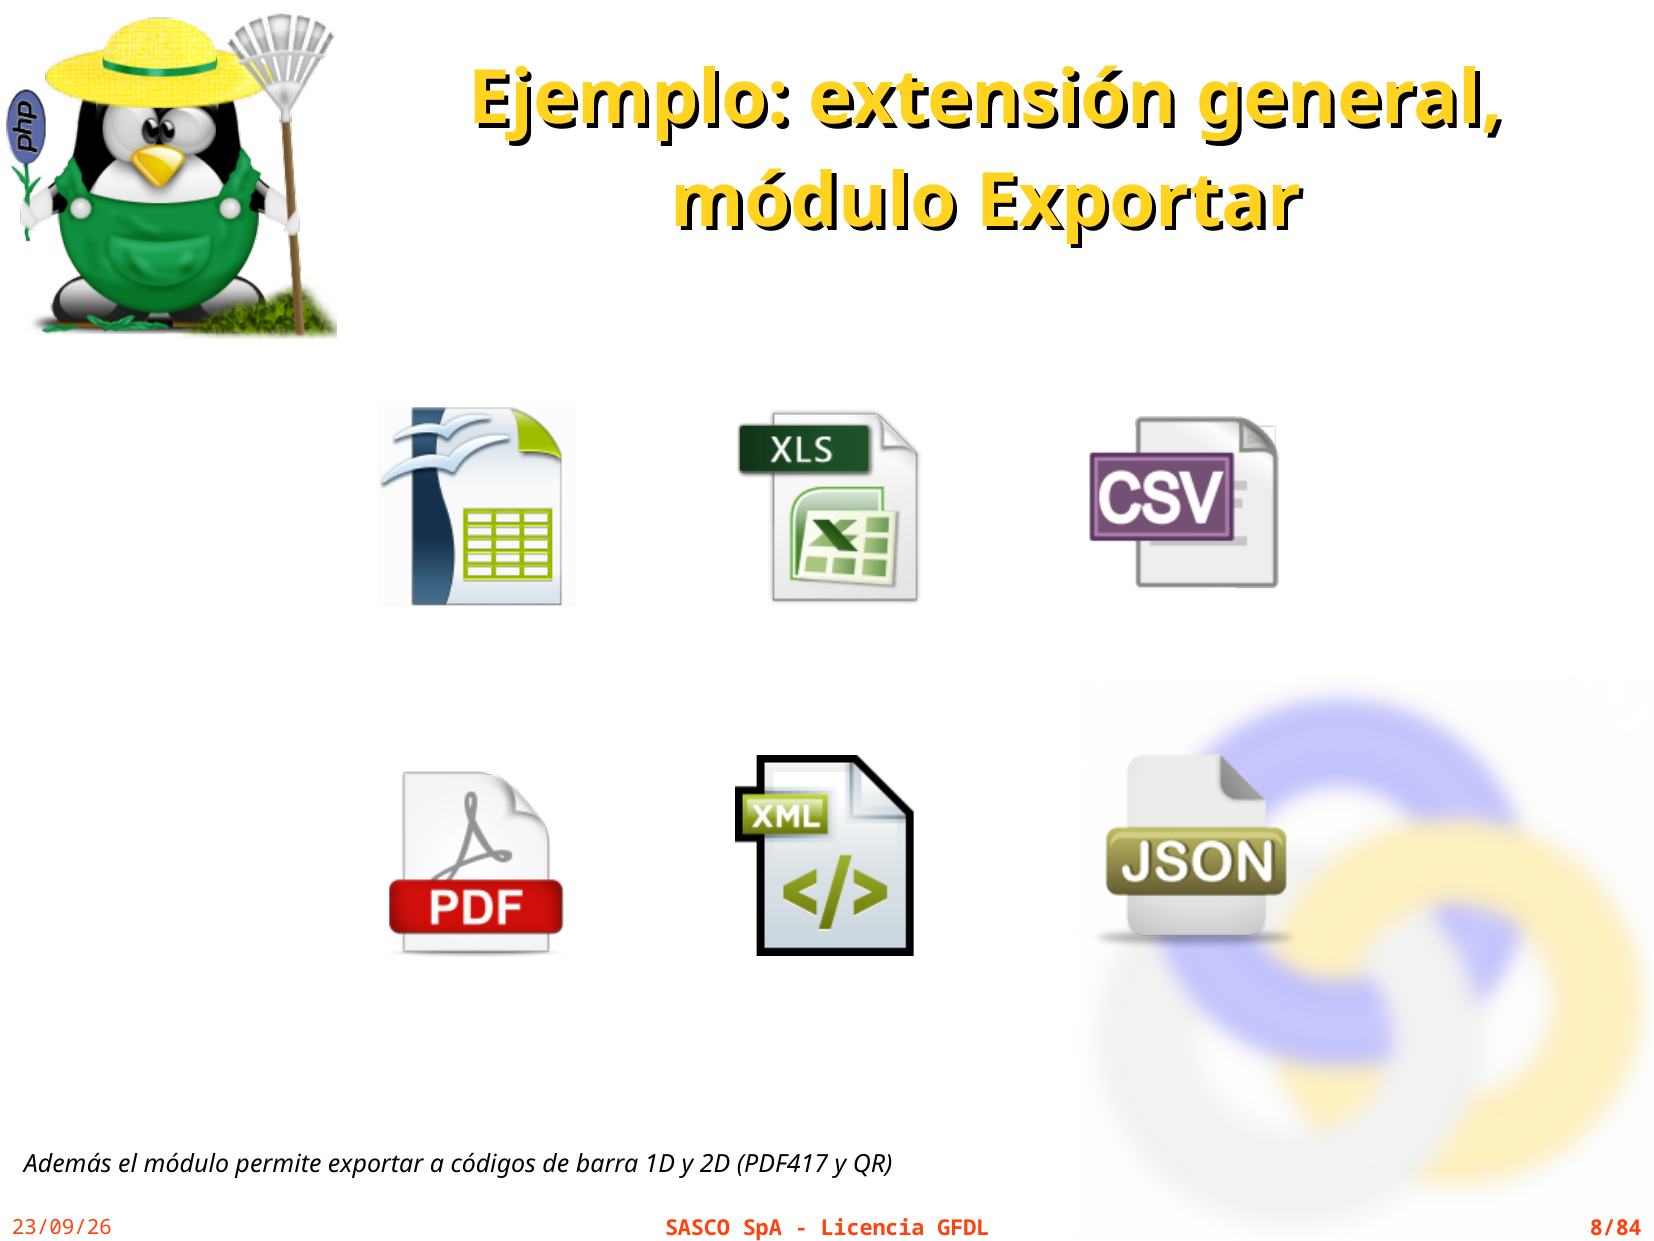

# Ejemplo: extensión general, módulo Exportar
Además el módulo permite exportar a códigos de barra 1D y 2D (PDF417 y QR)
SASCO SpA - Licencia GFDL
8